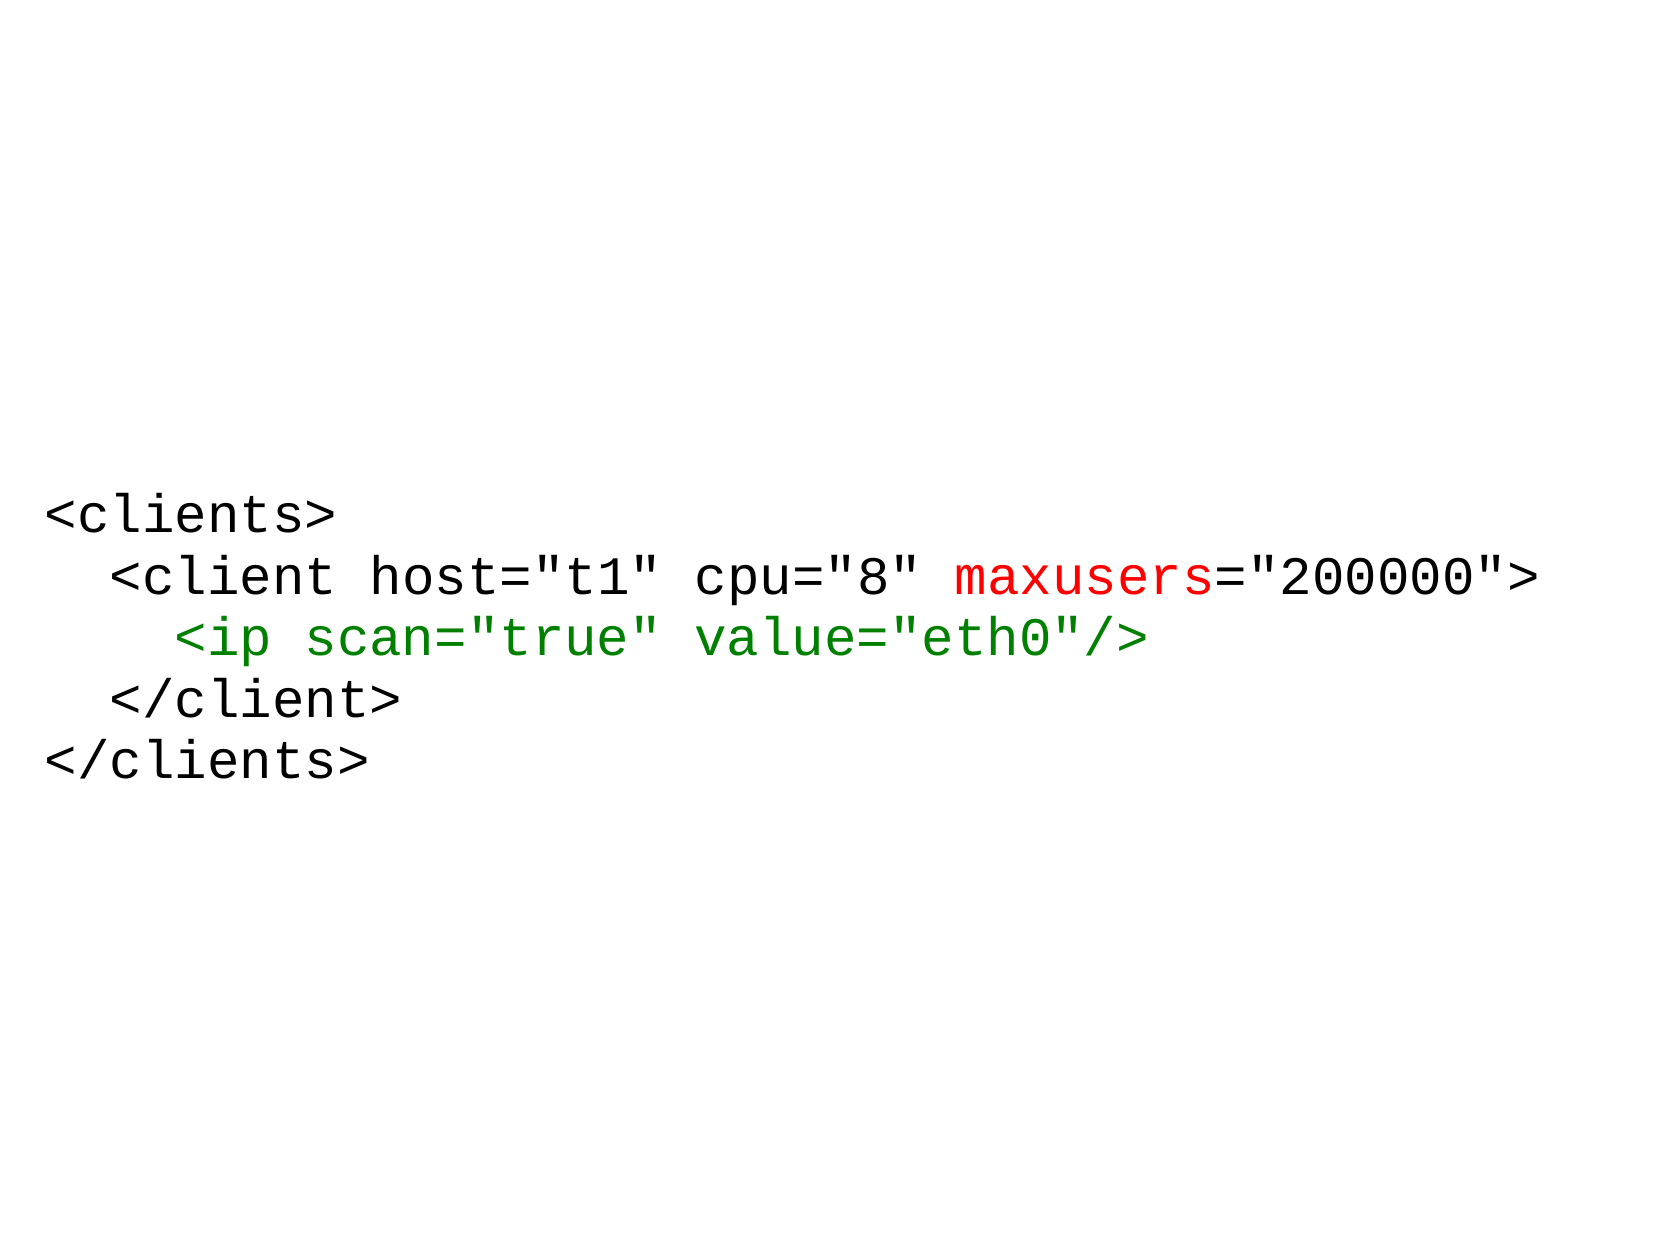

<clients>
 <client host="t1" cpu="8" maxusers="200000">
 <ip scan="true" value="eth0"/>
 </client>
</clients>